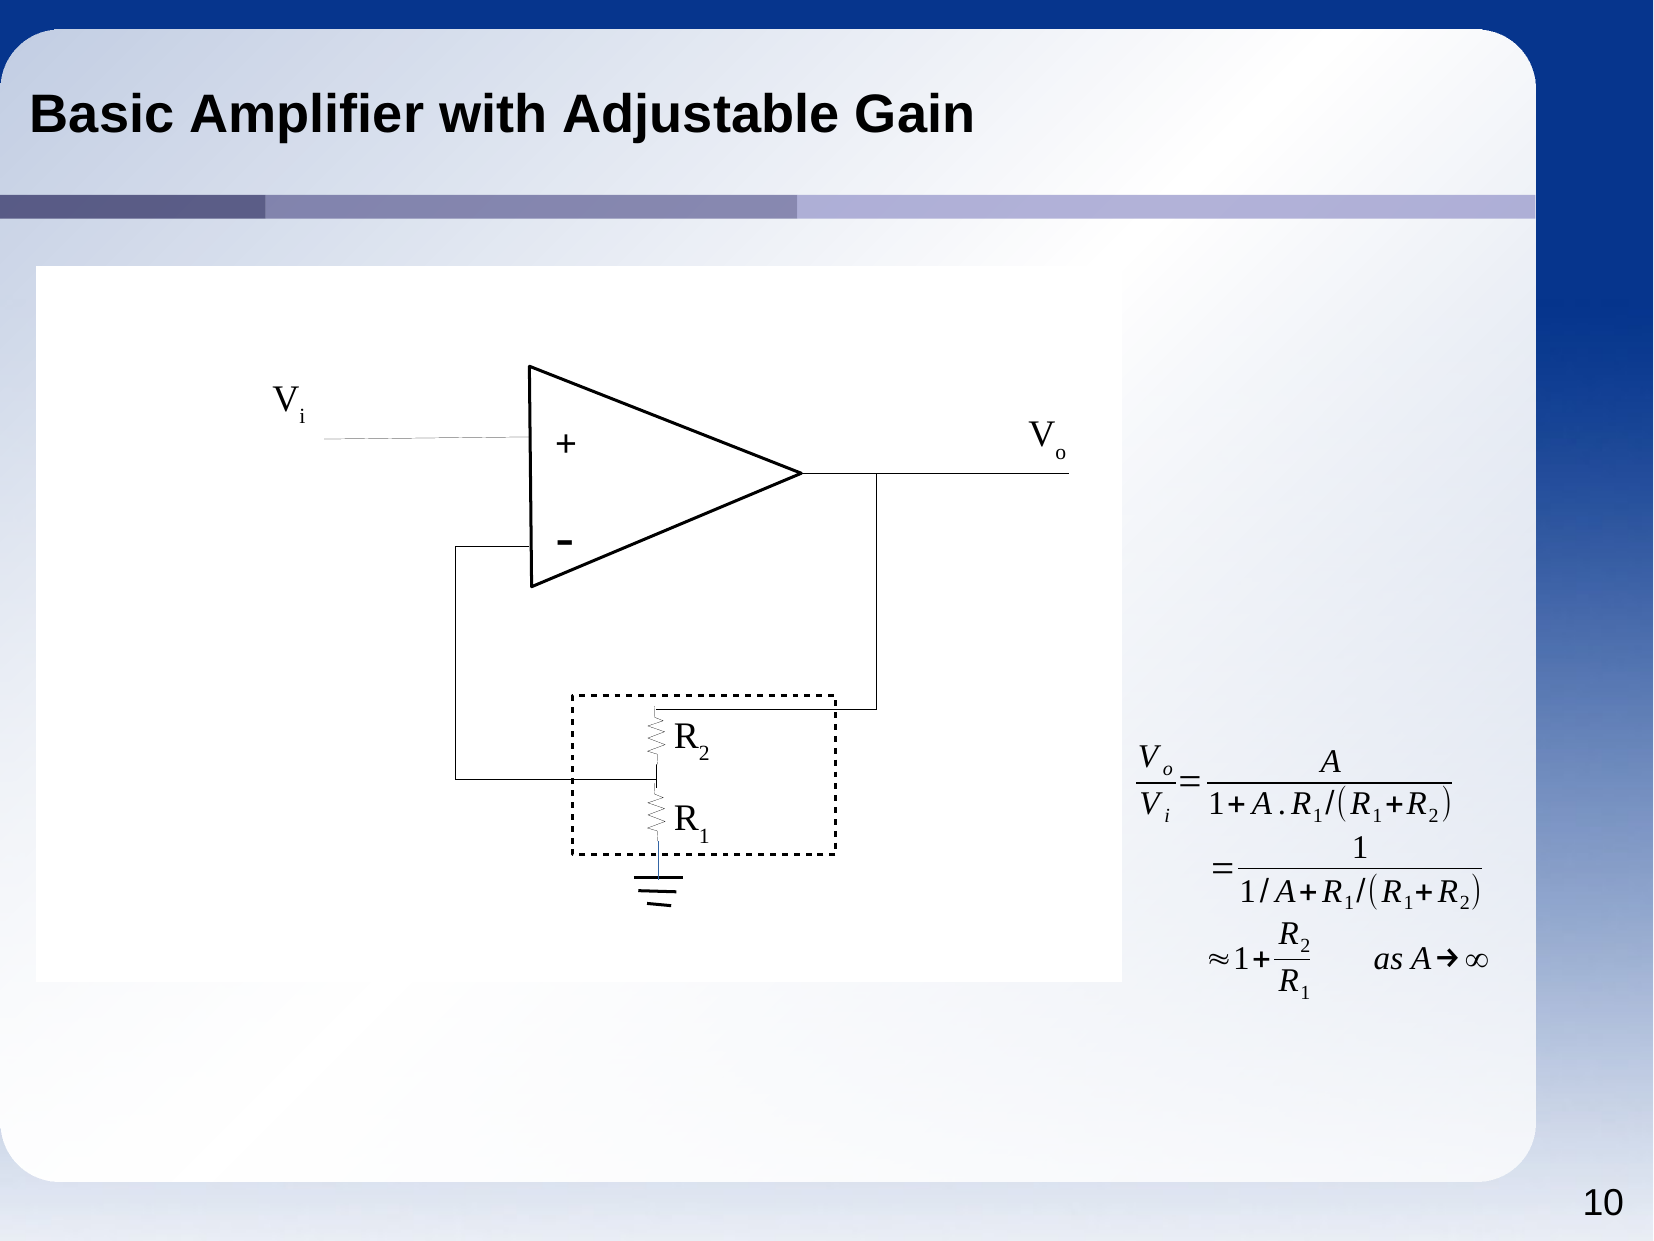

# Basic Amplifier with Adjustable Gain
10